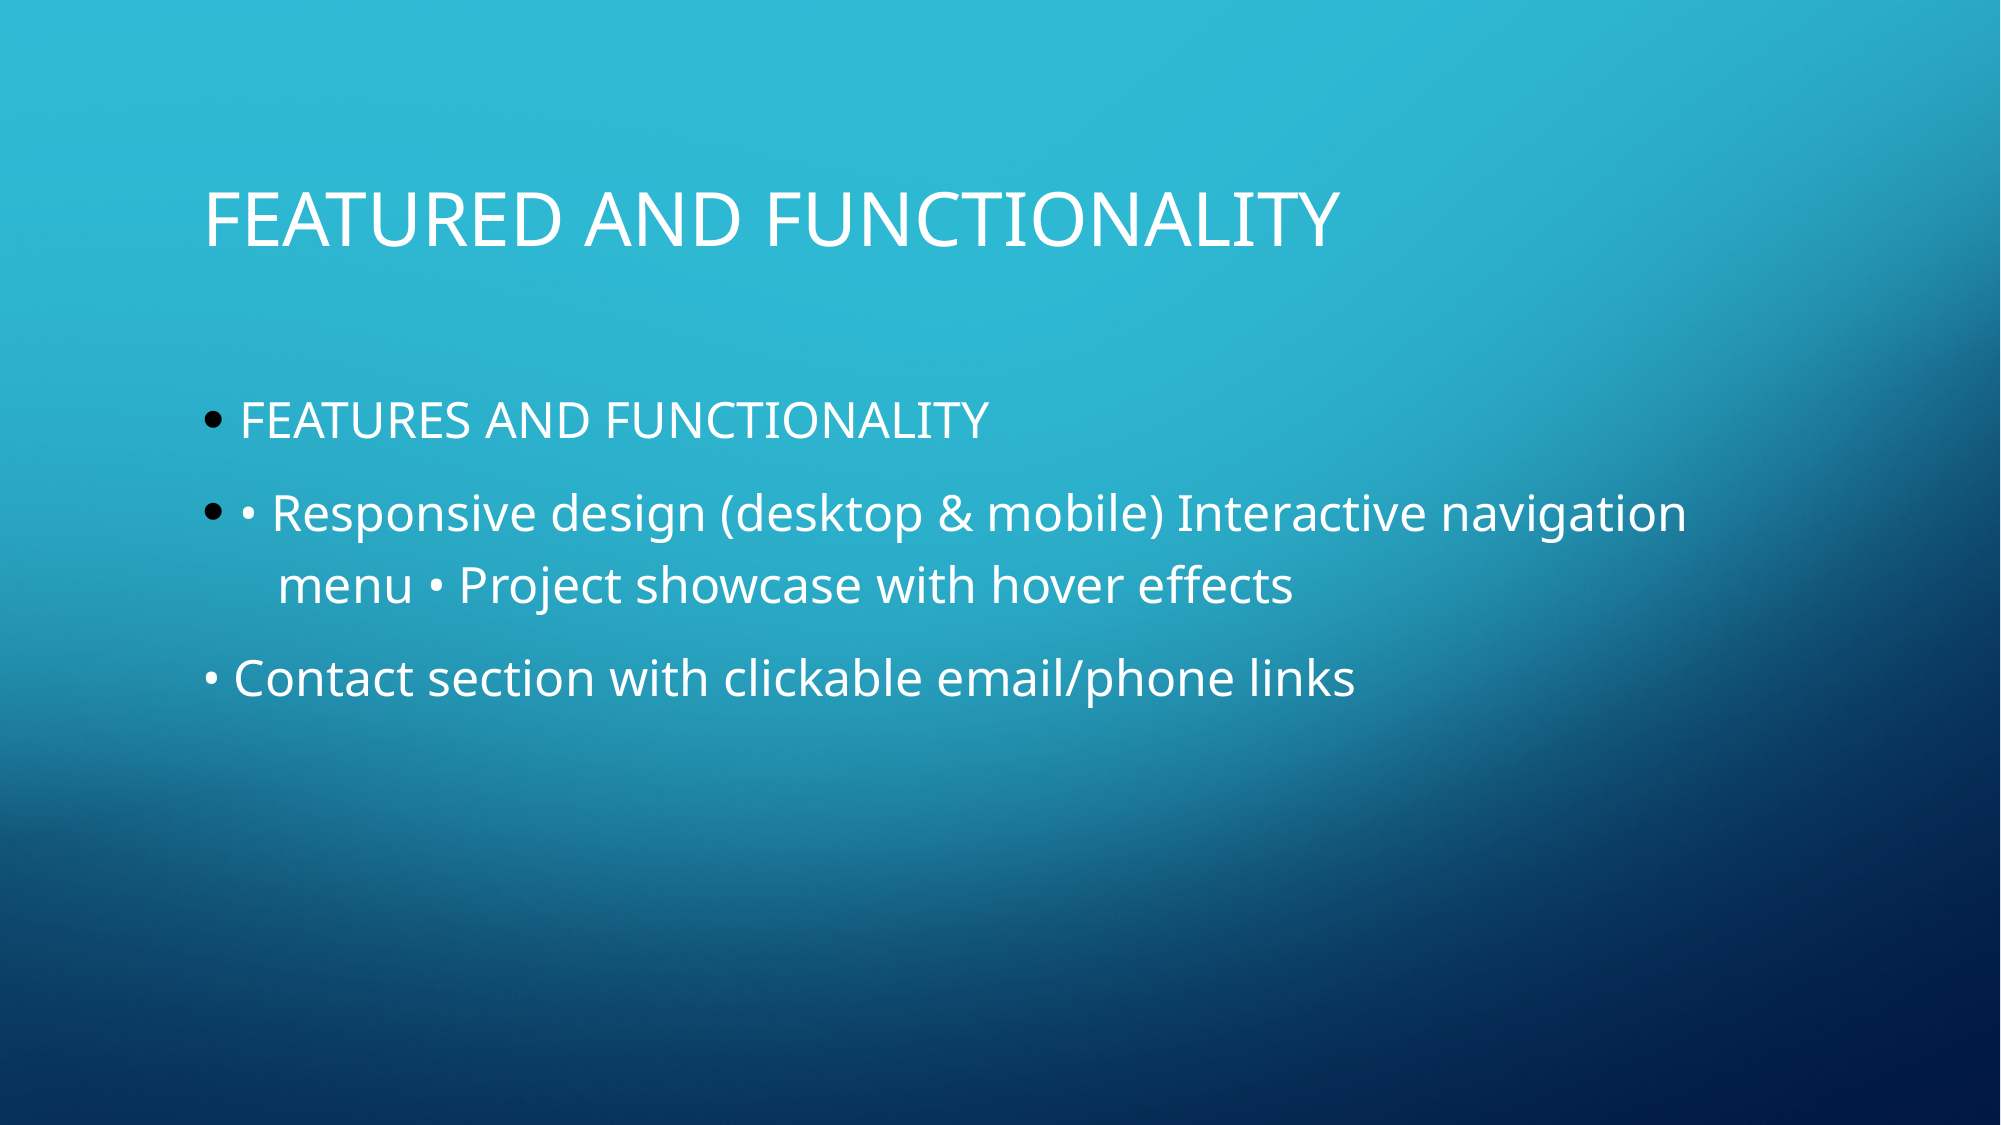

# Featured and Functionality
FEATURES AND FUNCTIONALITY
• Responsive design (desktop & mobile) Interactive navigation menu • Project showcase with hover effects
• Contact section with clickable email/phone links